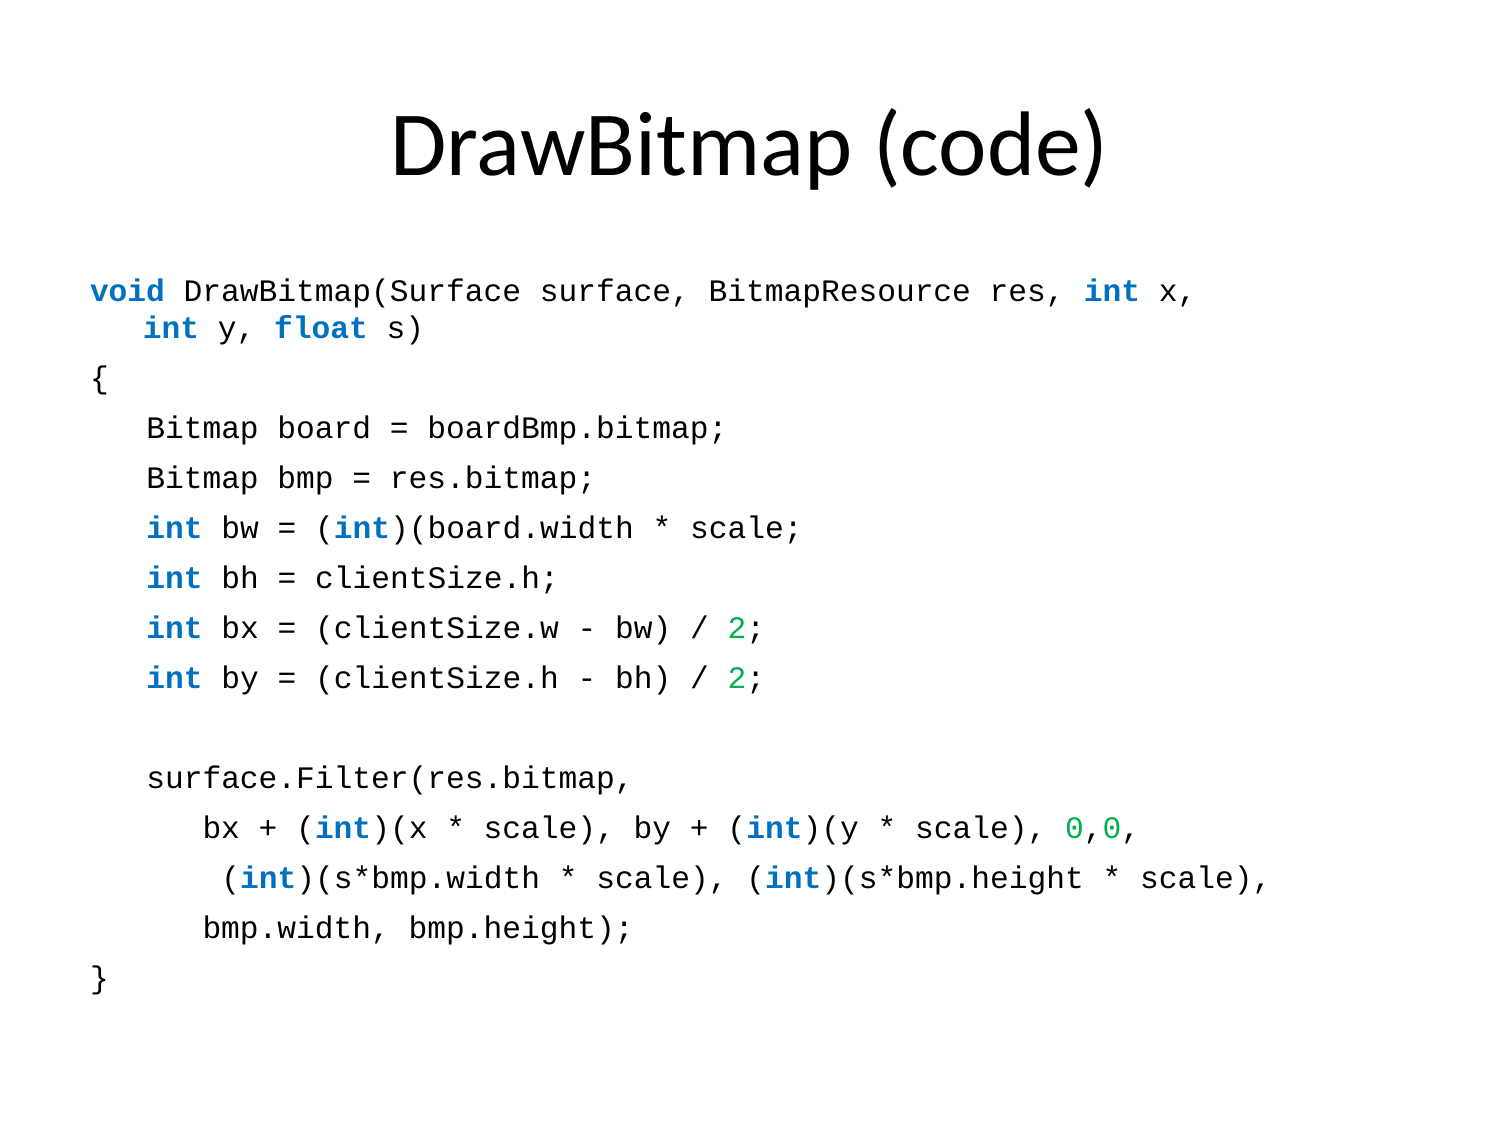

# DrawBitmap (code)
void DrawBitmap(Surface surface, BitmapResource res, int x,
int y, float s)
{
 Bitmap board = boardBmp.bitmap;
 Bitmap bmp = res.bitmap;
 int bw = (int)(board.width * scale;
 int bh = clientSize.h;
 int bx = (clientSize.w - bw) / 2;
 int by = (clientSize.h - bh) / 2;
 surface.Filter(res.bitmap,
 bx + (int)(x * scale), by + (int)(y * scale), 0,0,
 (int)(s*bmp.width * scale), (int)(s*bmp.height * scale),
 bmp.width, bmp.height);
}